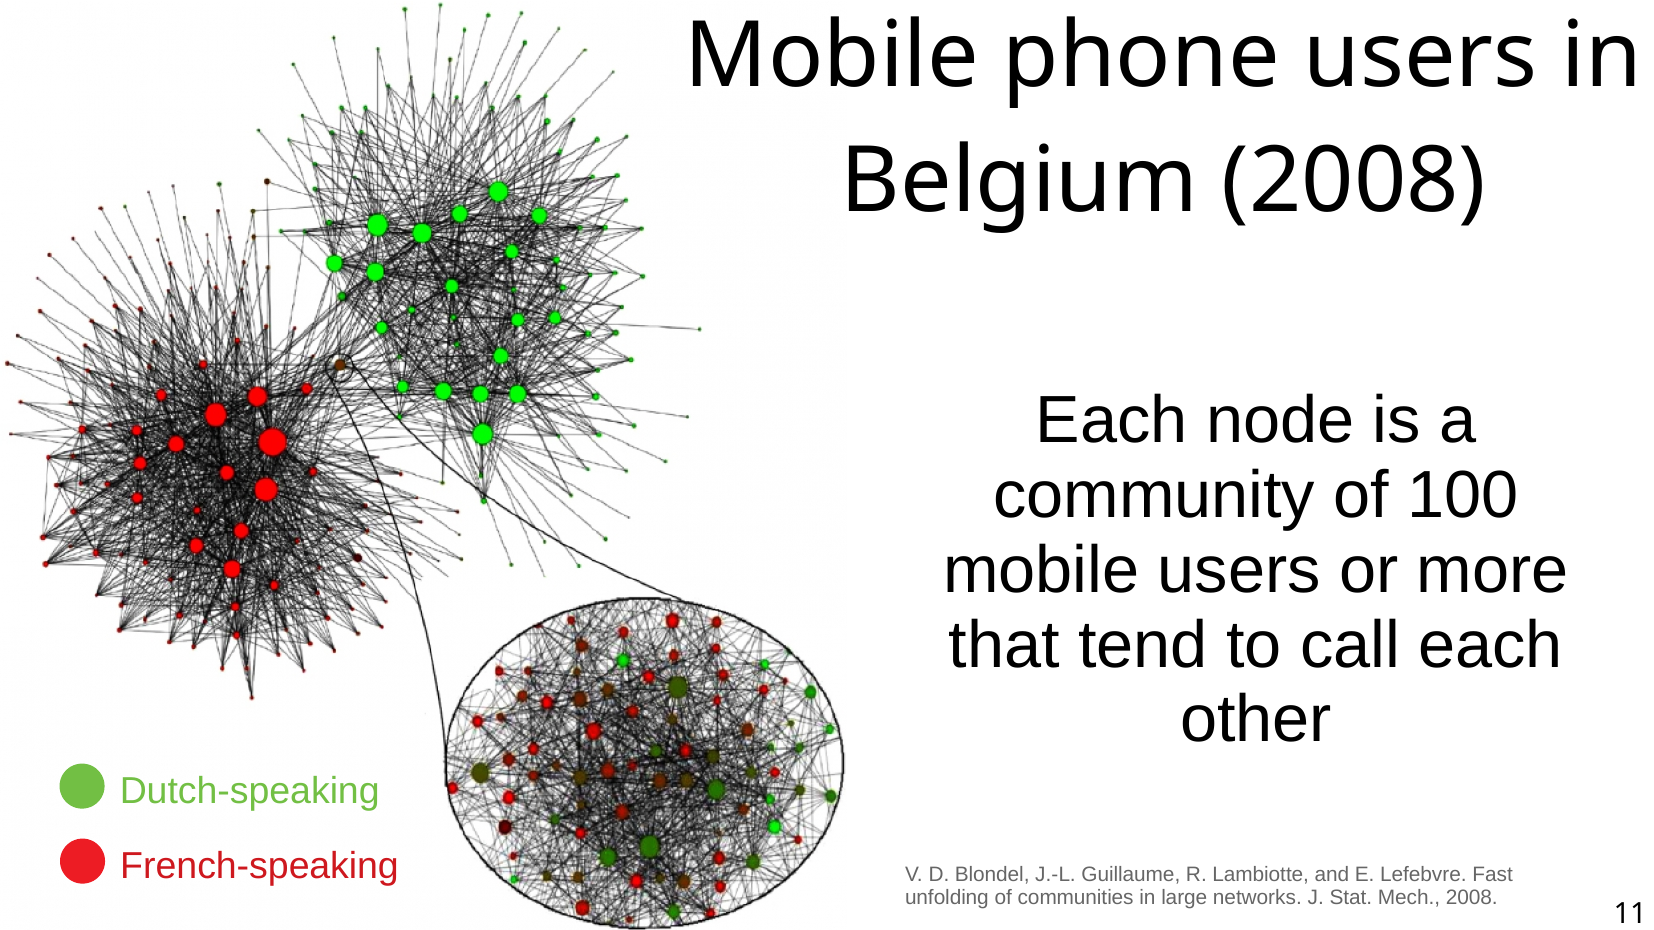

# Mobile phone users in Belgium (2008)
Each node is a community of 100 mobile users or more that tend to call each other
Dutch-speaking
French-speaking
V. D. Blondel, J.-L. Guillaume, R. Lambiotte, and E. Lefebvre. Fast unfolding of communities in large networks. J. Stat. Mech., 2008.
11